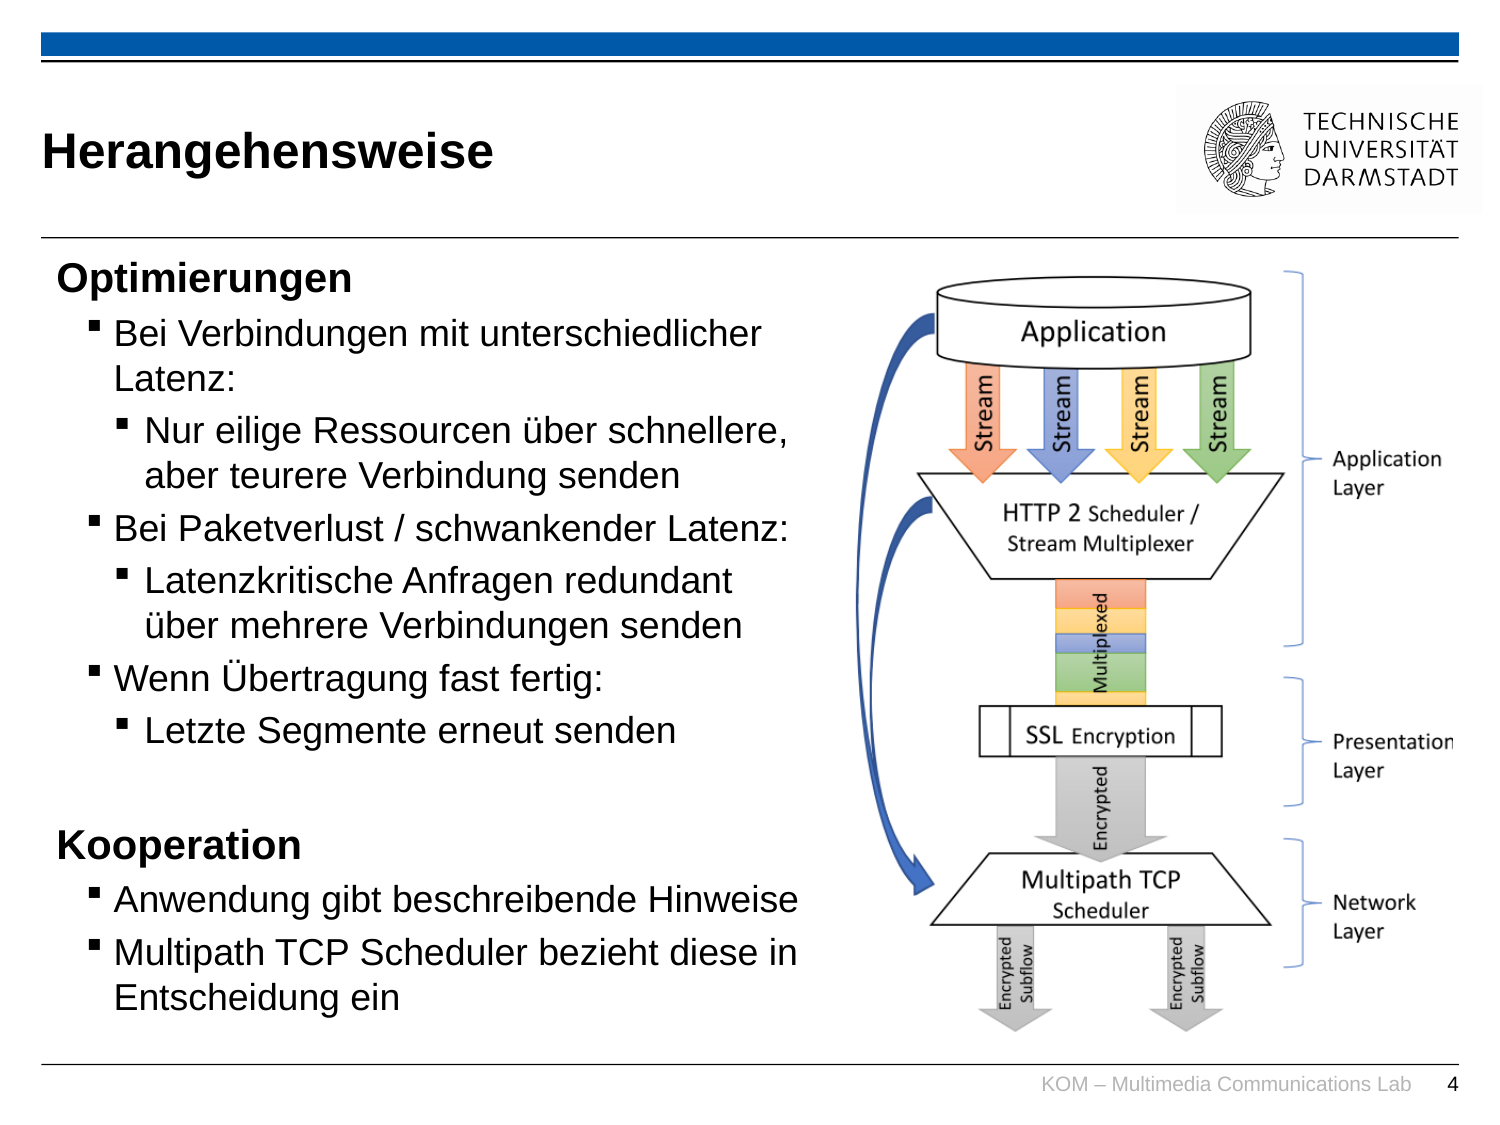

Herangehensweise
# Optimierungen
Bei Verbindungen mit unterschiedlicher Latenz:
Nur eilige Ressourcen über schnellere, aber teurere Verbindung senden
Bei Paketverlust / schwankender Latenz:
Latenzkritische Anfragen redundant über mehrere Verbindungen senden
Wenn Übertragung fast fertig:
Letzte Segmente erneut senden
Kooperation
Anwendung gibt beschreibende Hinweise
Multipath TCP Scheduler bezieht diese in Entscheidung ein